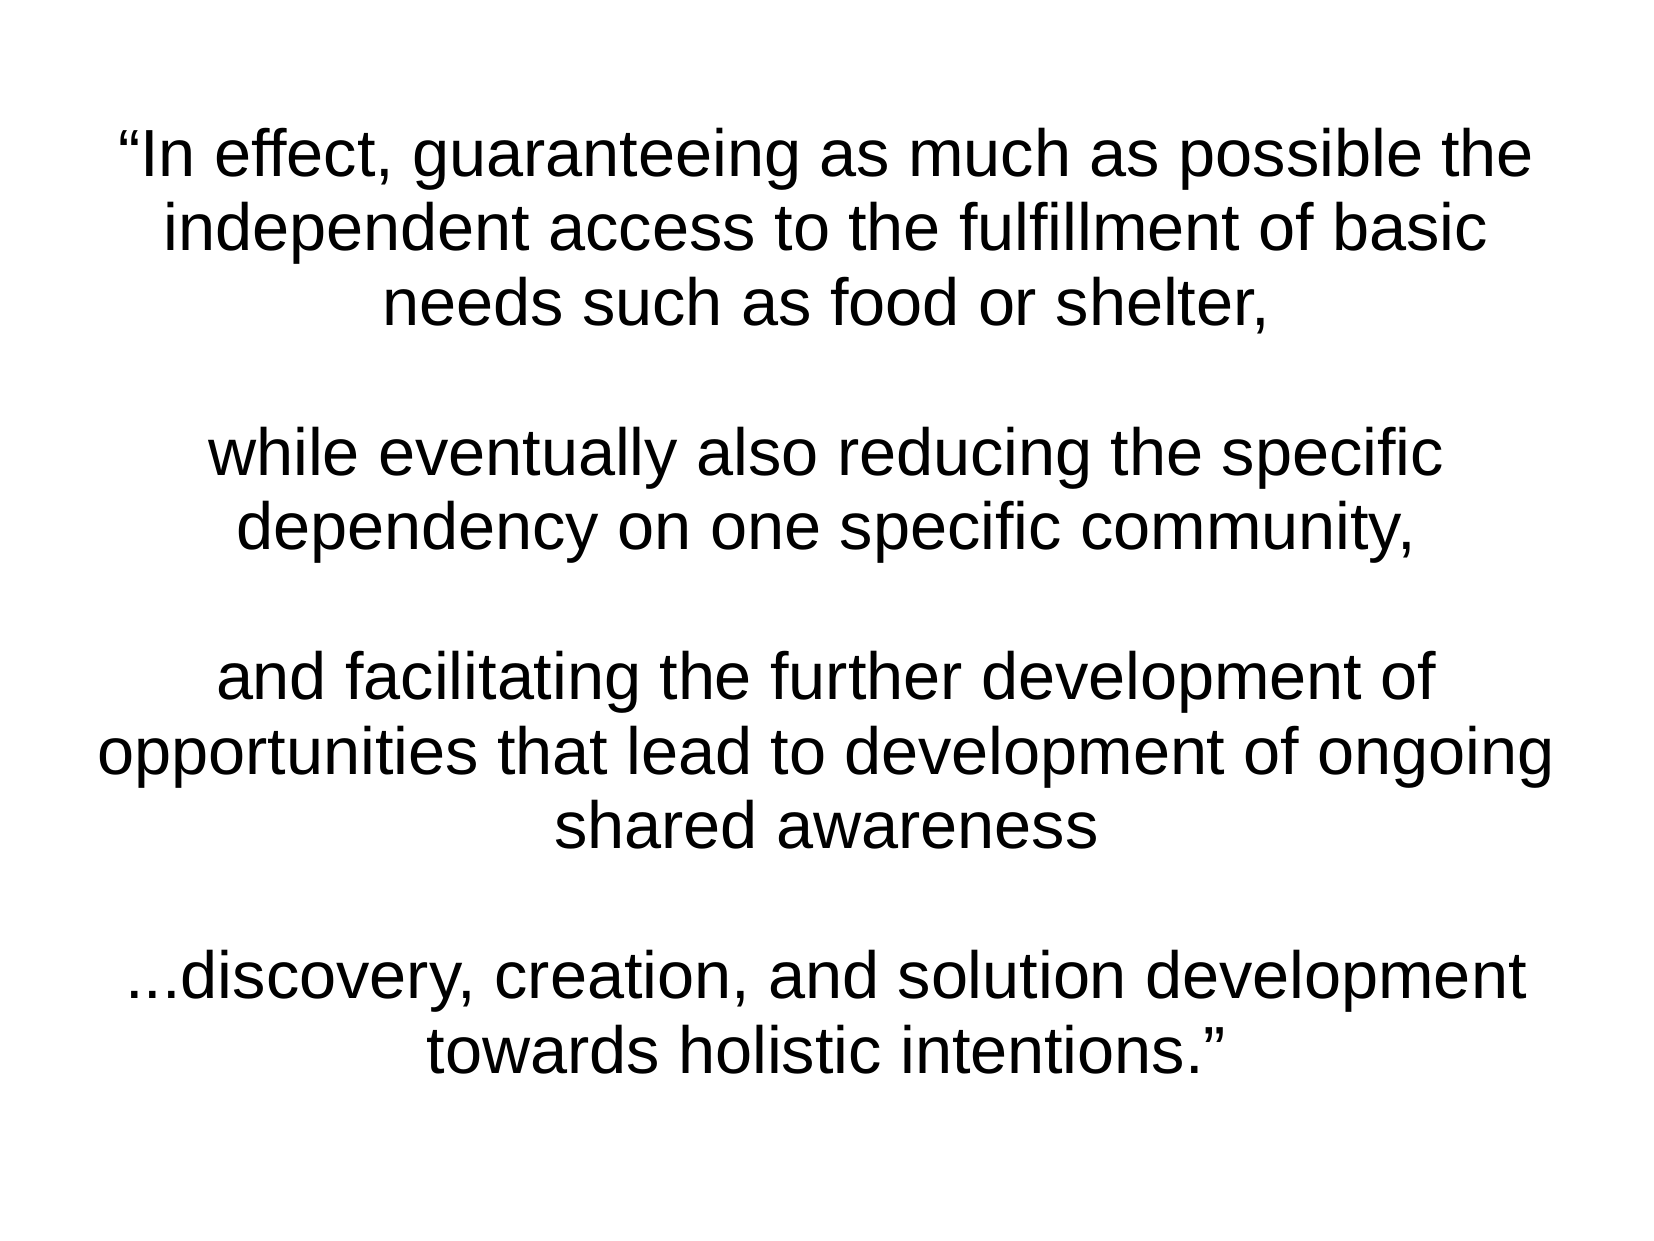

# “In effect, guaranteeing as much as possible the independent access to the fulfillment of basic needs such as food or shelter, while eventually also reducing the specific dependency on one specific community, and facilitating the further development of opportunities that lead to development of ongoing shared awareness ...discovery, creation, and solution development towards holistic intentions.”